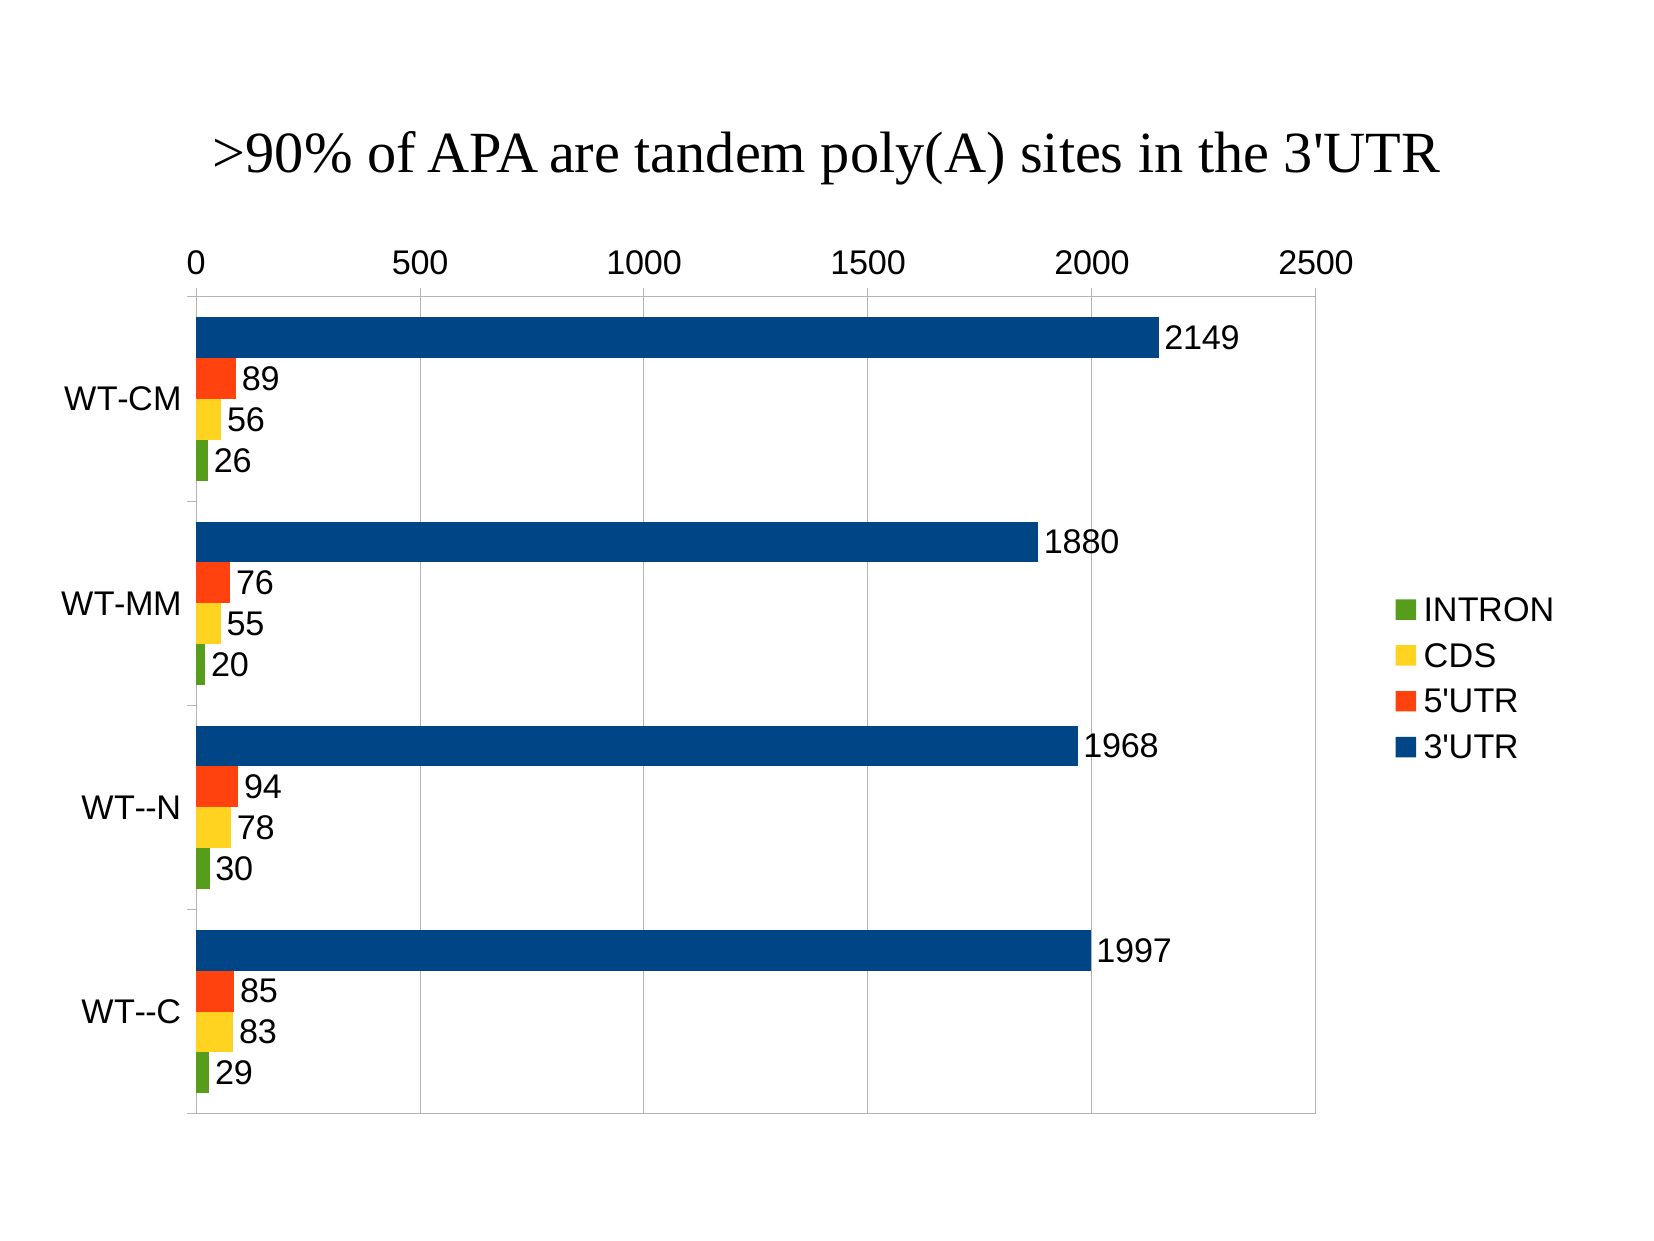

# >90% of APA are tandem poly(A) sites in the 3'UTR
### Chart
| Category | 3'UTR | 5'UTR | CDS | INTRON |
|---|---|---|---|---|
| WT-CM | 2149.0 | 89.0 | 56.0 | 26.0 |
| WT-MM | 1880.0 | 76.0 | 55.0 | 20.0 |
| WT--N | 1968.0 | 94.0 | 78.0 | 30.0 |
| WT--C | 1997.0 | 85.0 | 83.0 | 29.0 |